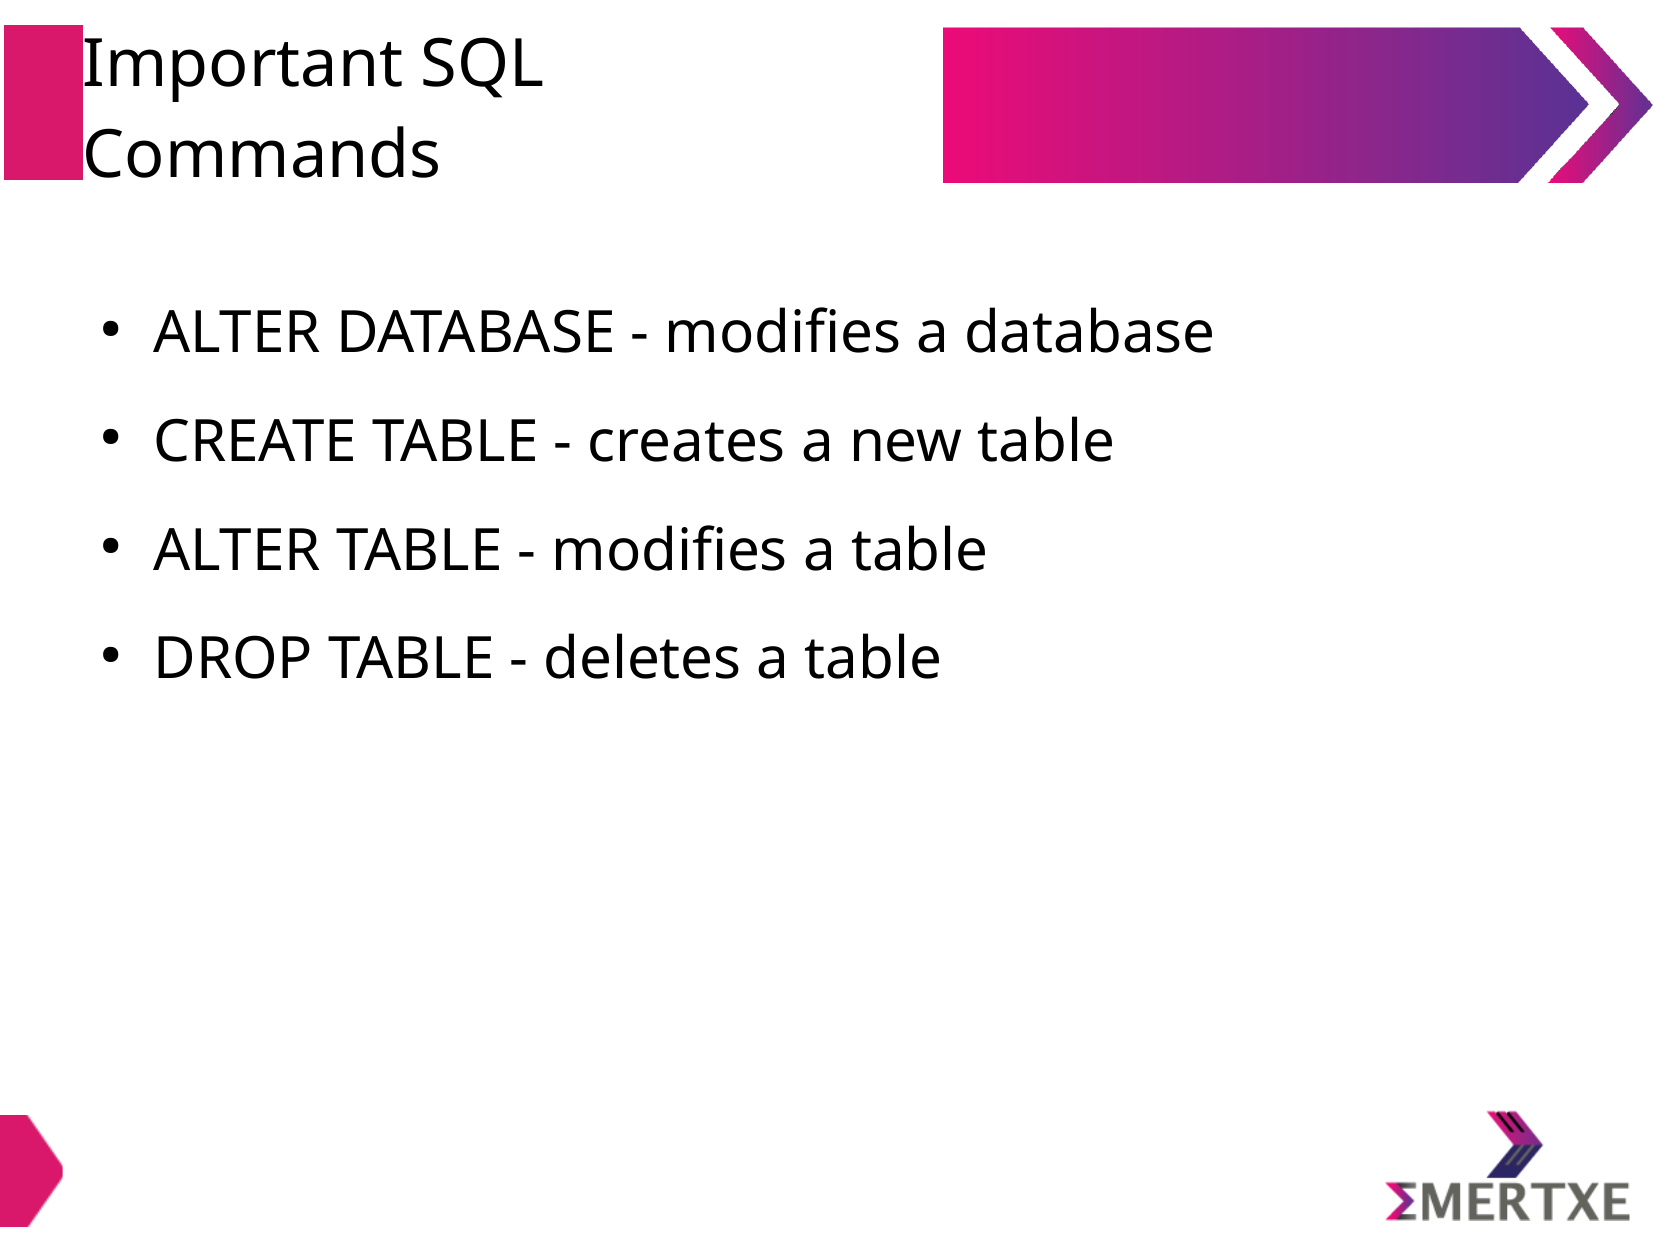

# Important SQL Commands
ALTER DATABASE - modifies a database
CREATE TABLE - creates a new table
ALTER TABLE - modifies a table
DROP TABLE - deletes a table